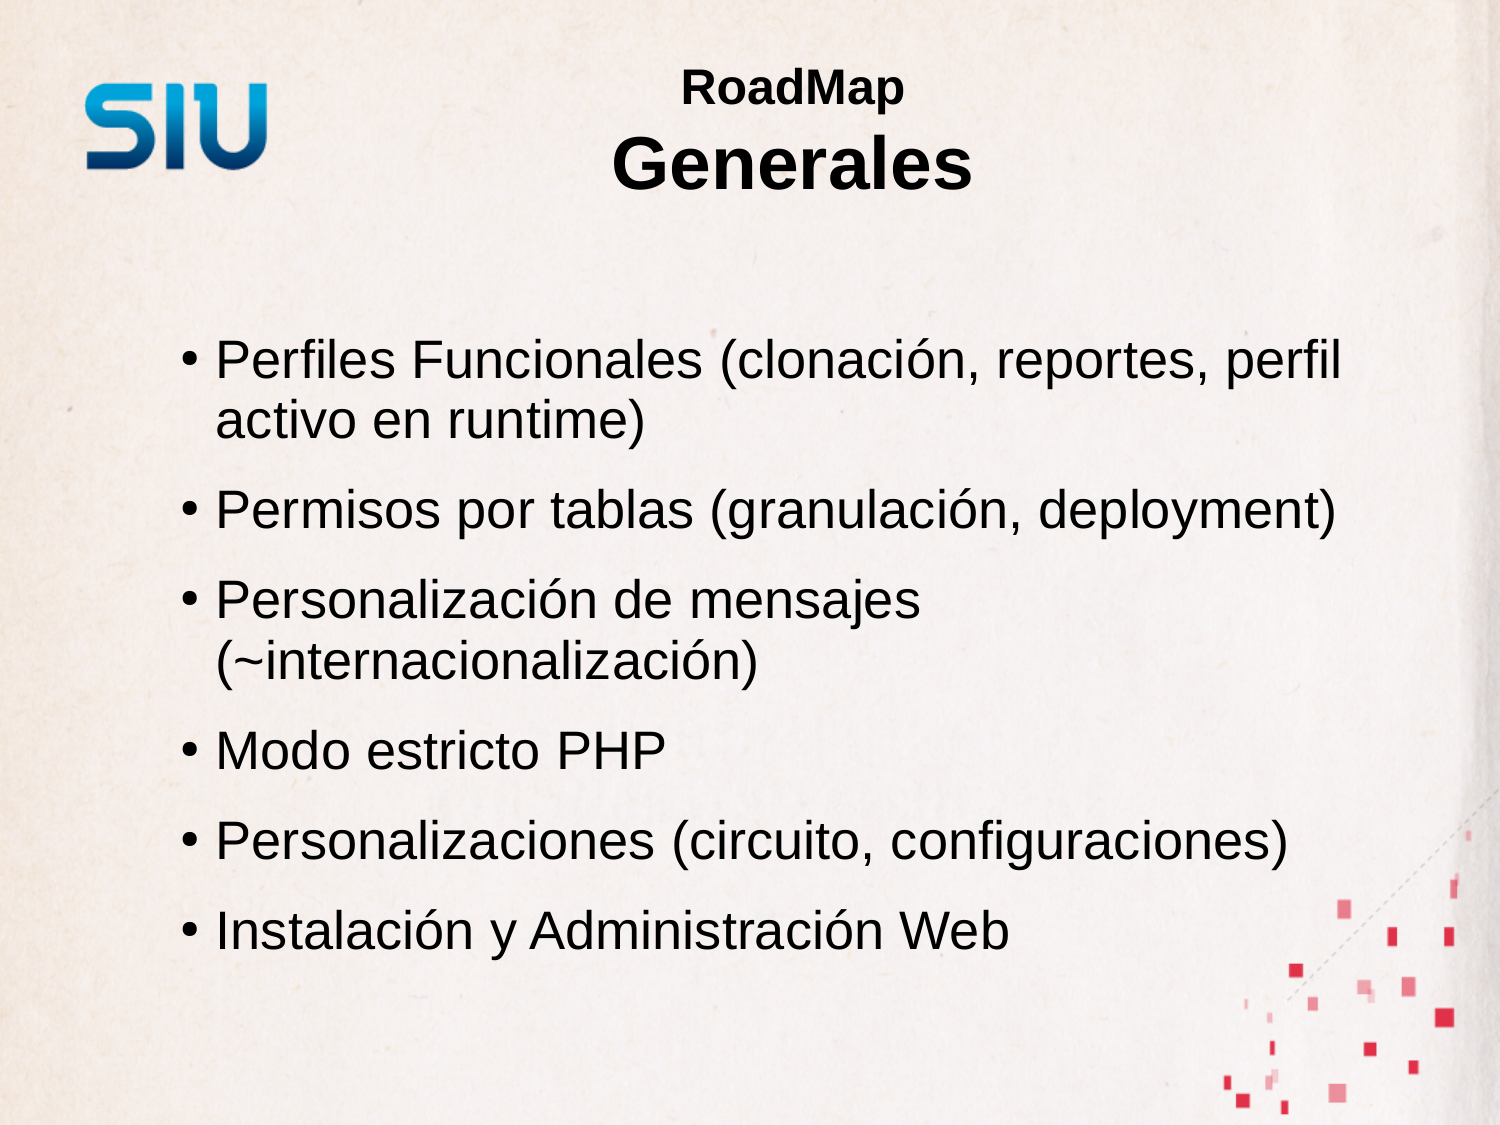

RoadMap
Generales
Perfiles Funcionales (clonación, reportes, perfil activo en runtime)
Permisos por tablas (granulación, deployment)
Personalización de mensajes (~internacionalización)
Modo estricto PHP
Personalizaciones (circuito, configuraciones)
Instalación y Administración Web